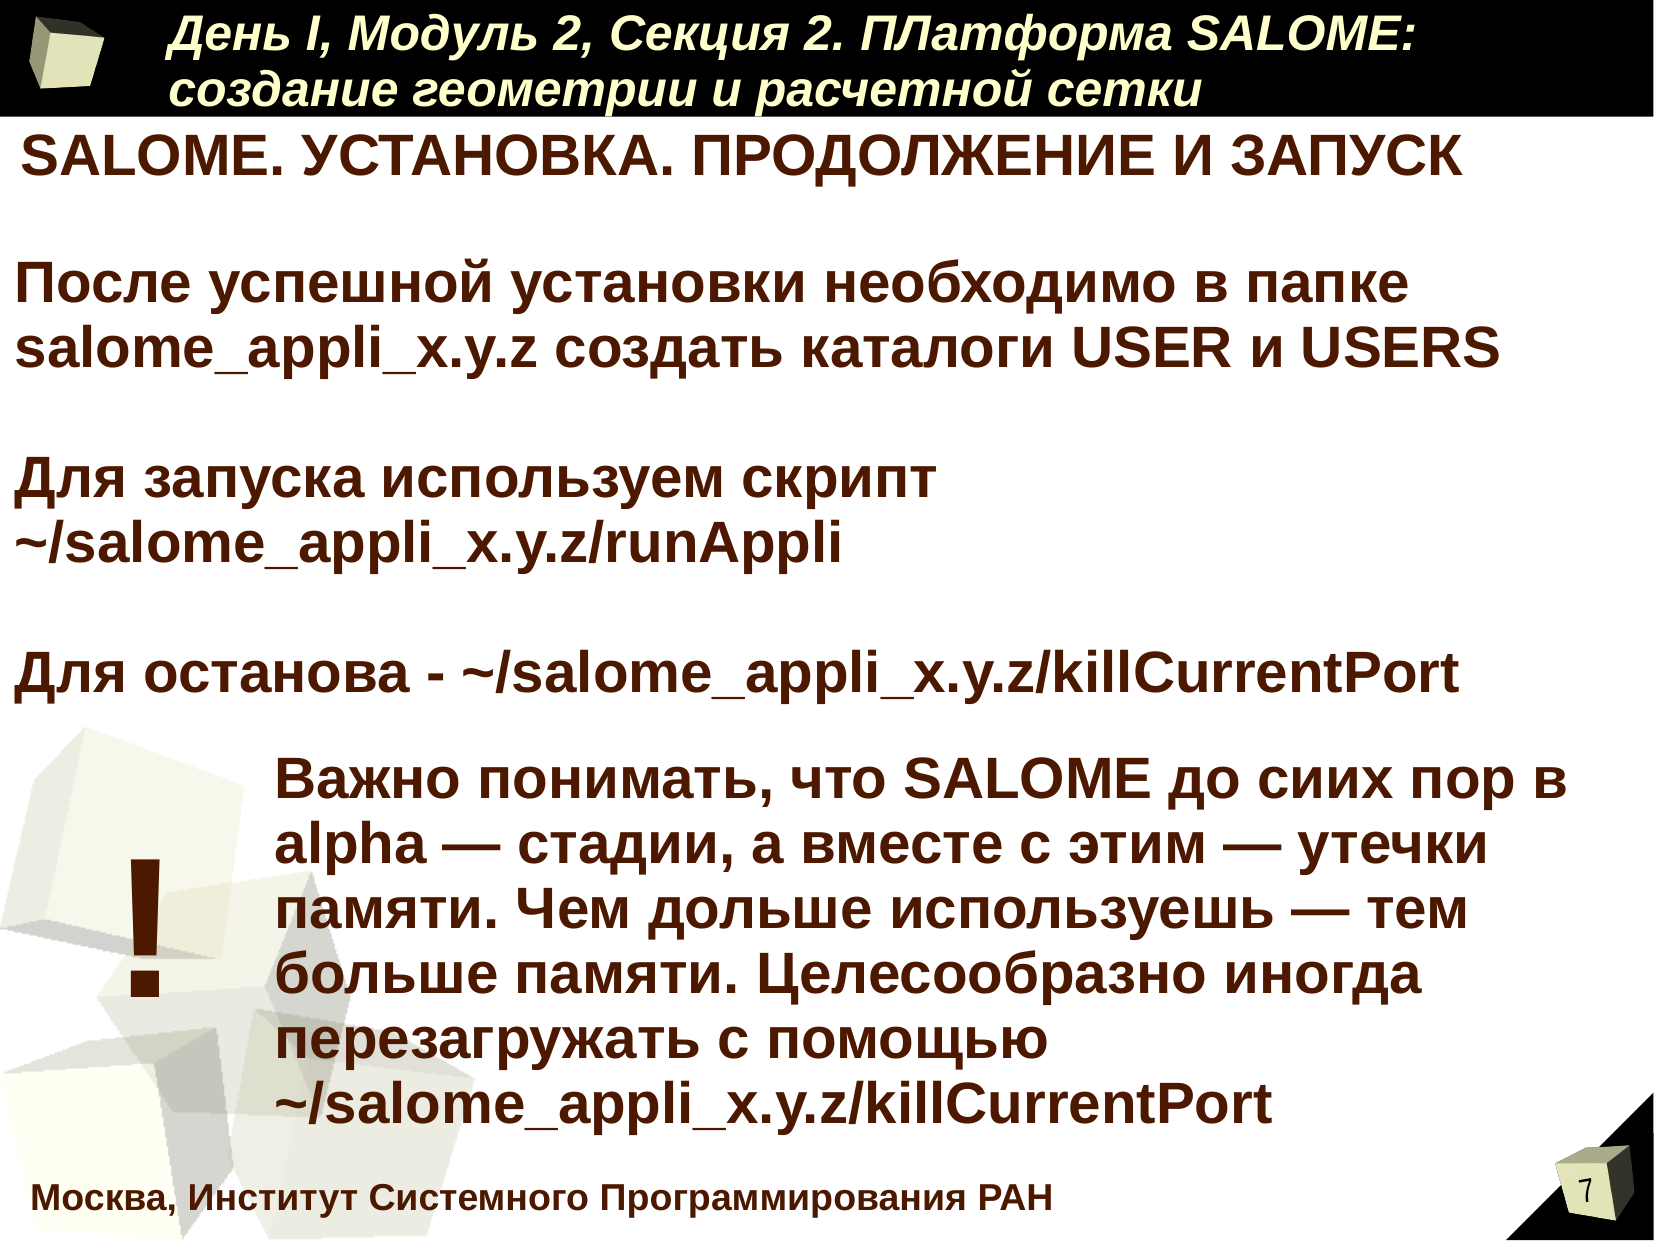

SALOME. УСТАНОВКА. ПРОДОЛЖЕНИЕ И ЗАПУСК
После успешной установки необходимо в папке salome_appli_x.y.z создать каталоги USER и USERS
Для запуска используем скрипт ~/salome_appli_x.y.z/runAppli
Для останова - ~/salome_appli_x.y.z/killCurrentPort
Важно понимать, что SALOME до сиих пор в alpha — стадии, а вместе с этим — утечки памяти. Чем дольше используешь — тем больше памяти. Целесообразно иногда перезагружать с помощью ~/salome_appli_x.y.z/killCurrentPort
!